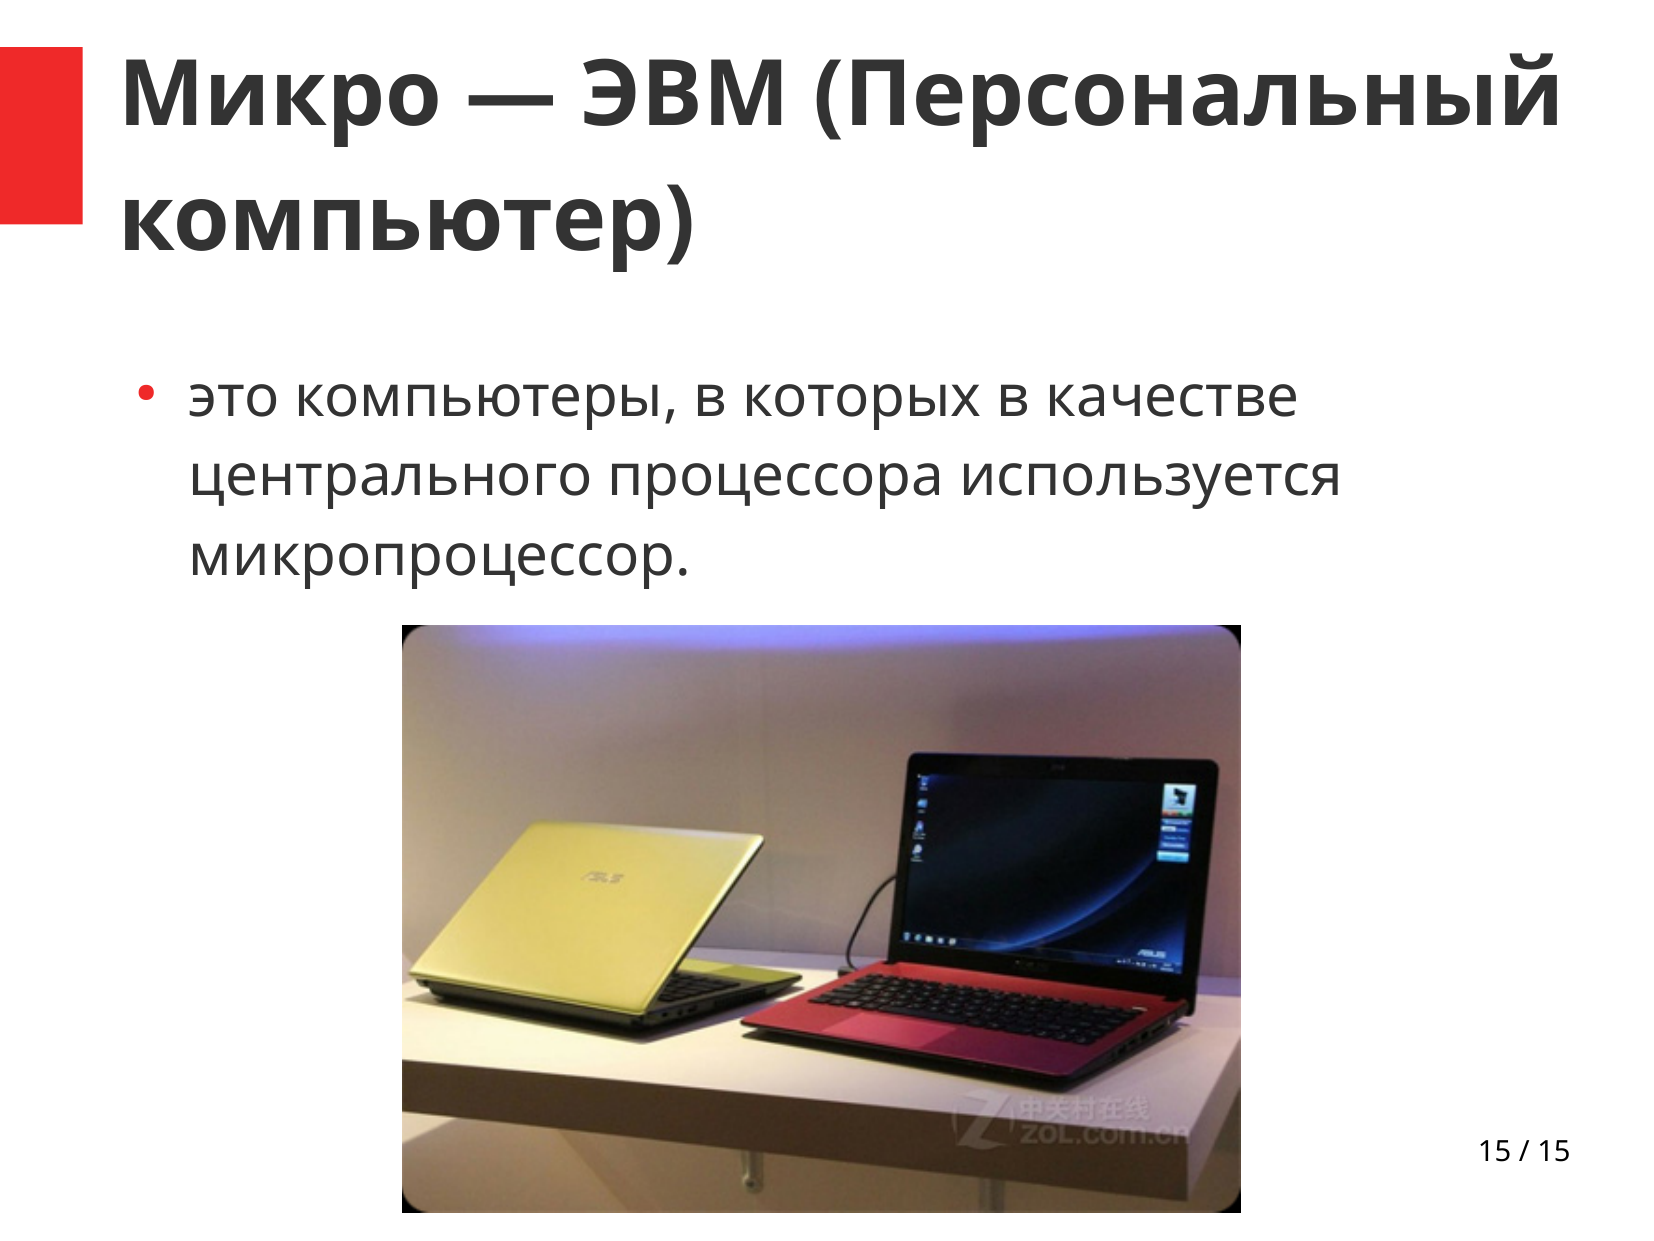

# Микро — ЭВМ (Персональный компьютер)
это компьютеры, в которых в качестве центрального процессора используется микропроцессор.
15